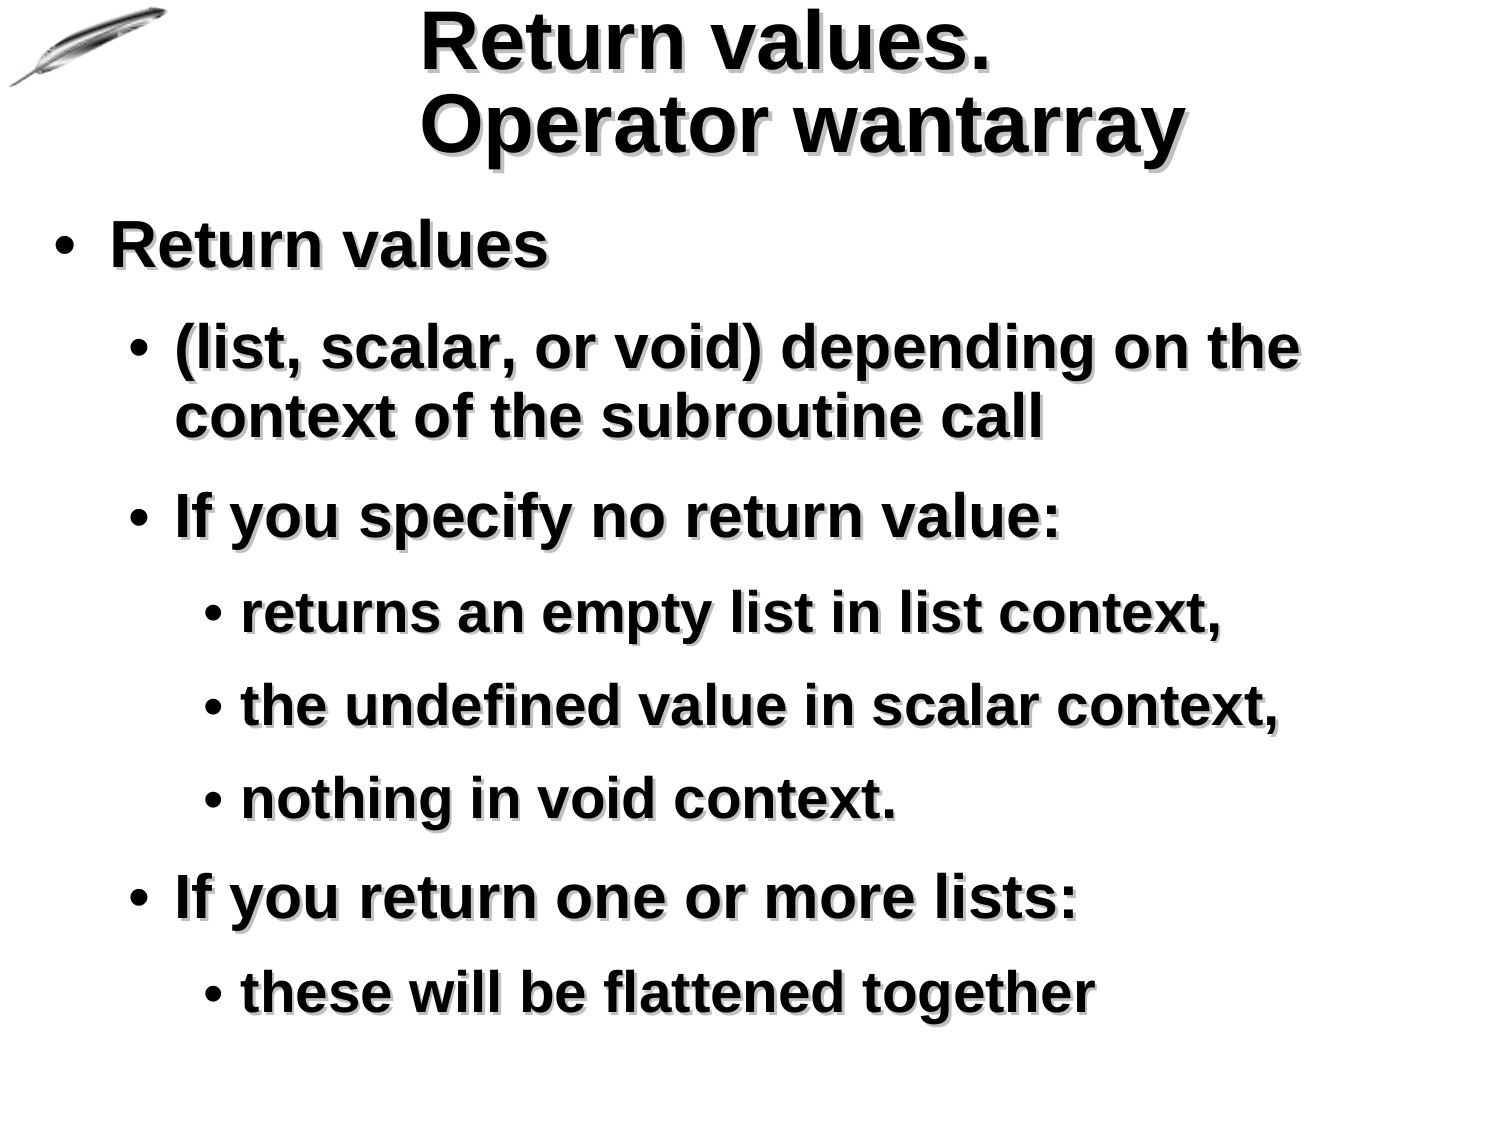

# Return values. Operator wantarray
Return values
(list, scalar, or void) depending on the context of the subroutine call
If you specify no return value:
returns an empty list in list context,
the undefined value in scalar context,
nothing in void context.
If you return one or more lists:
these will be flattened together